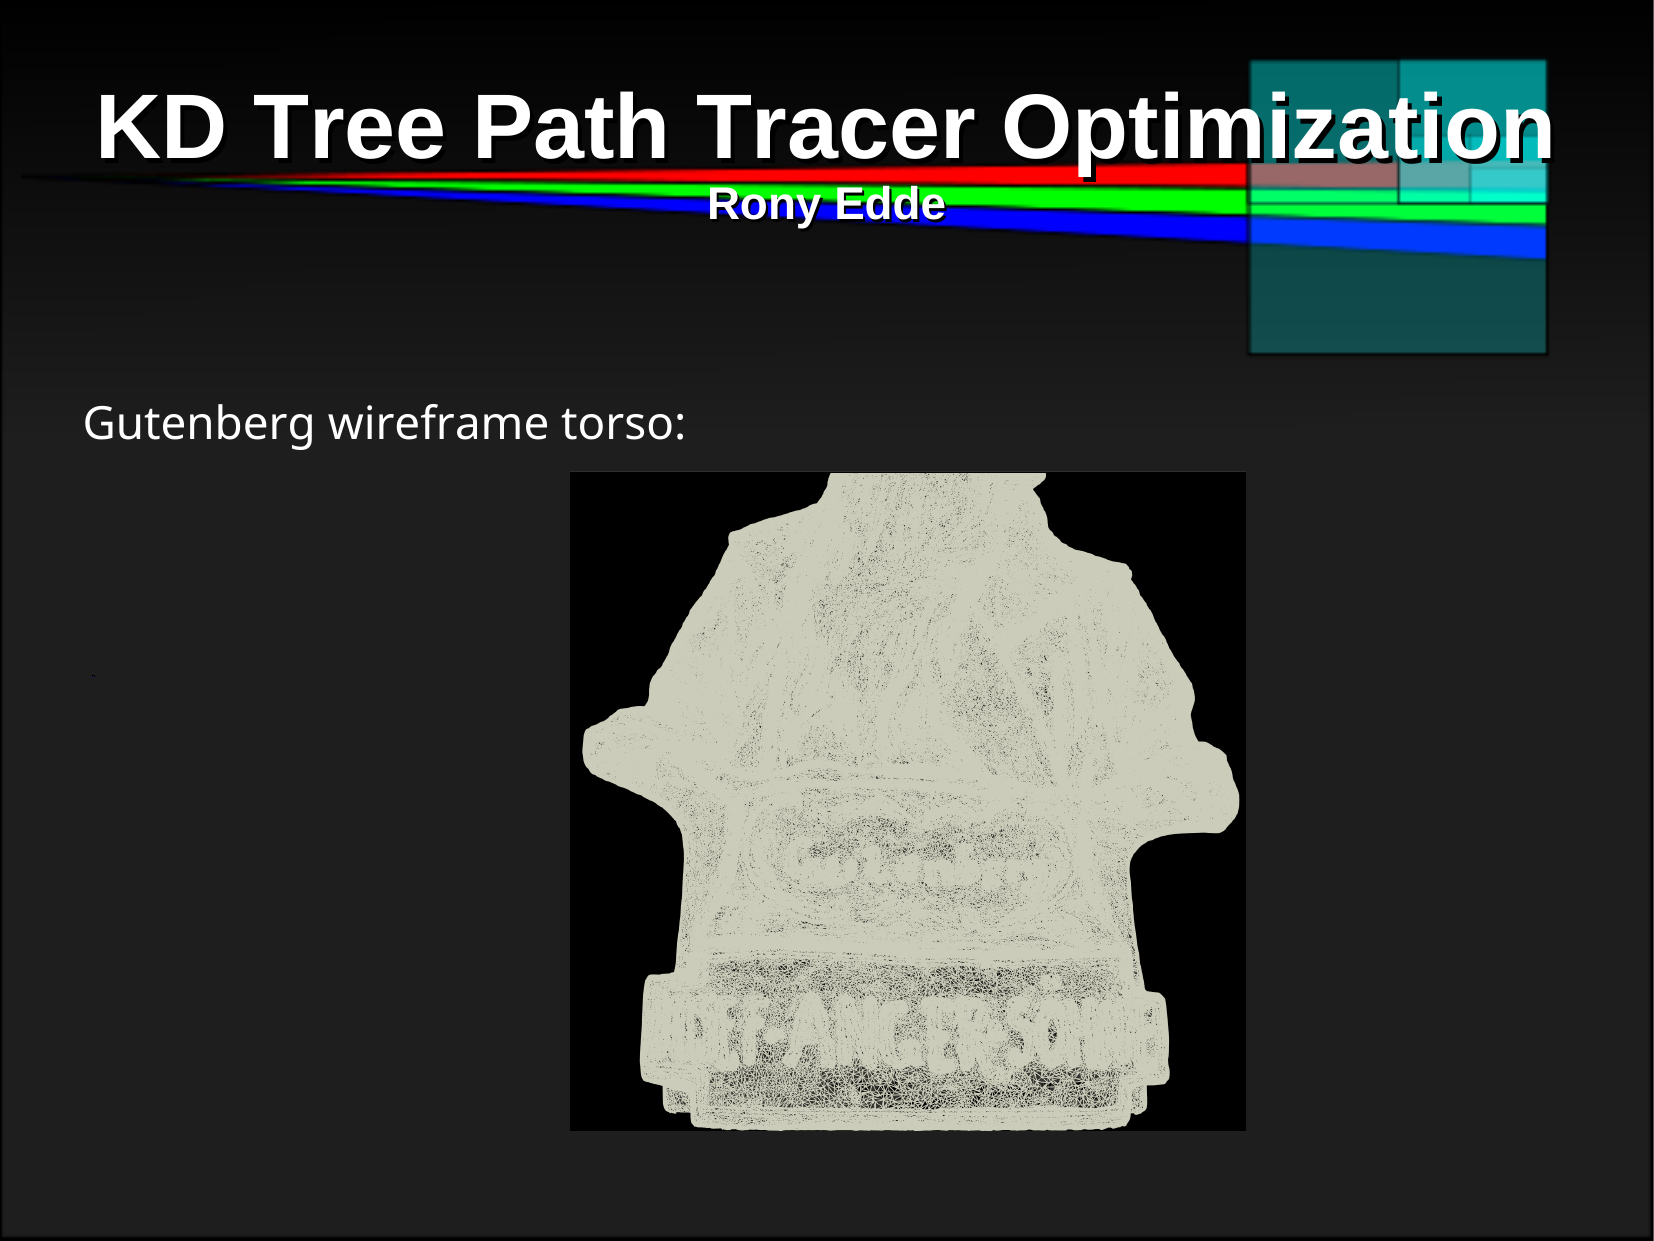

# KD Tree Path Tracer Optimization Rony Edde
Gutenberg wireframe torso: